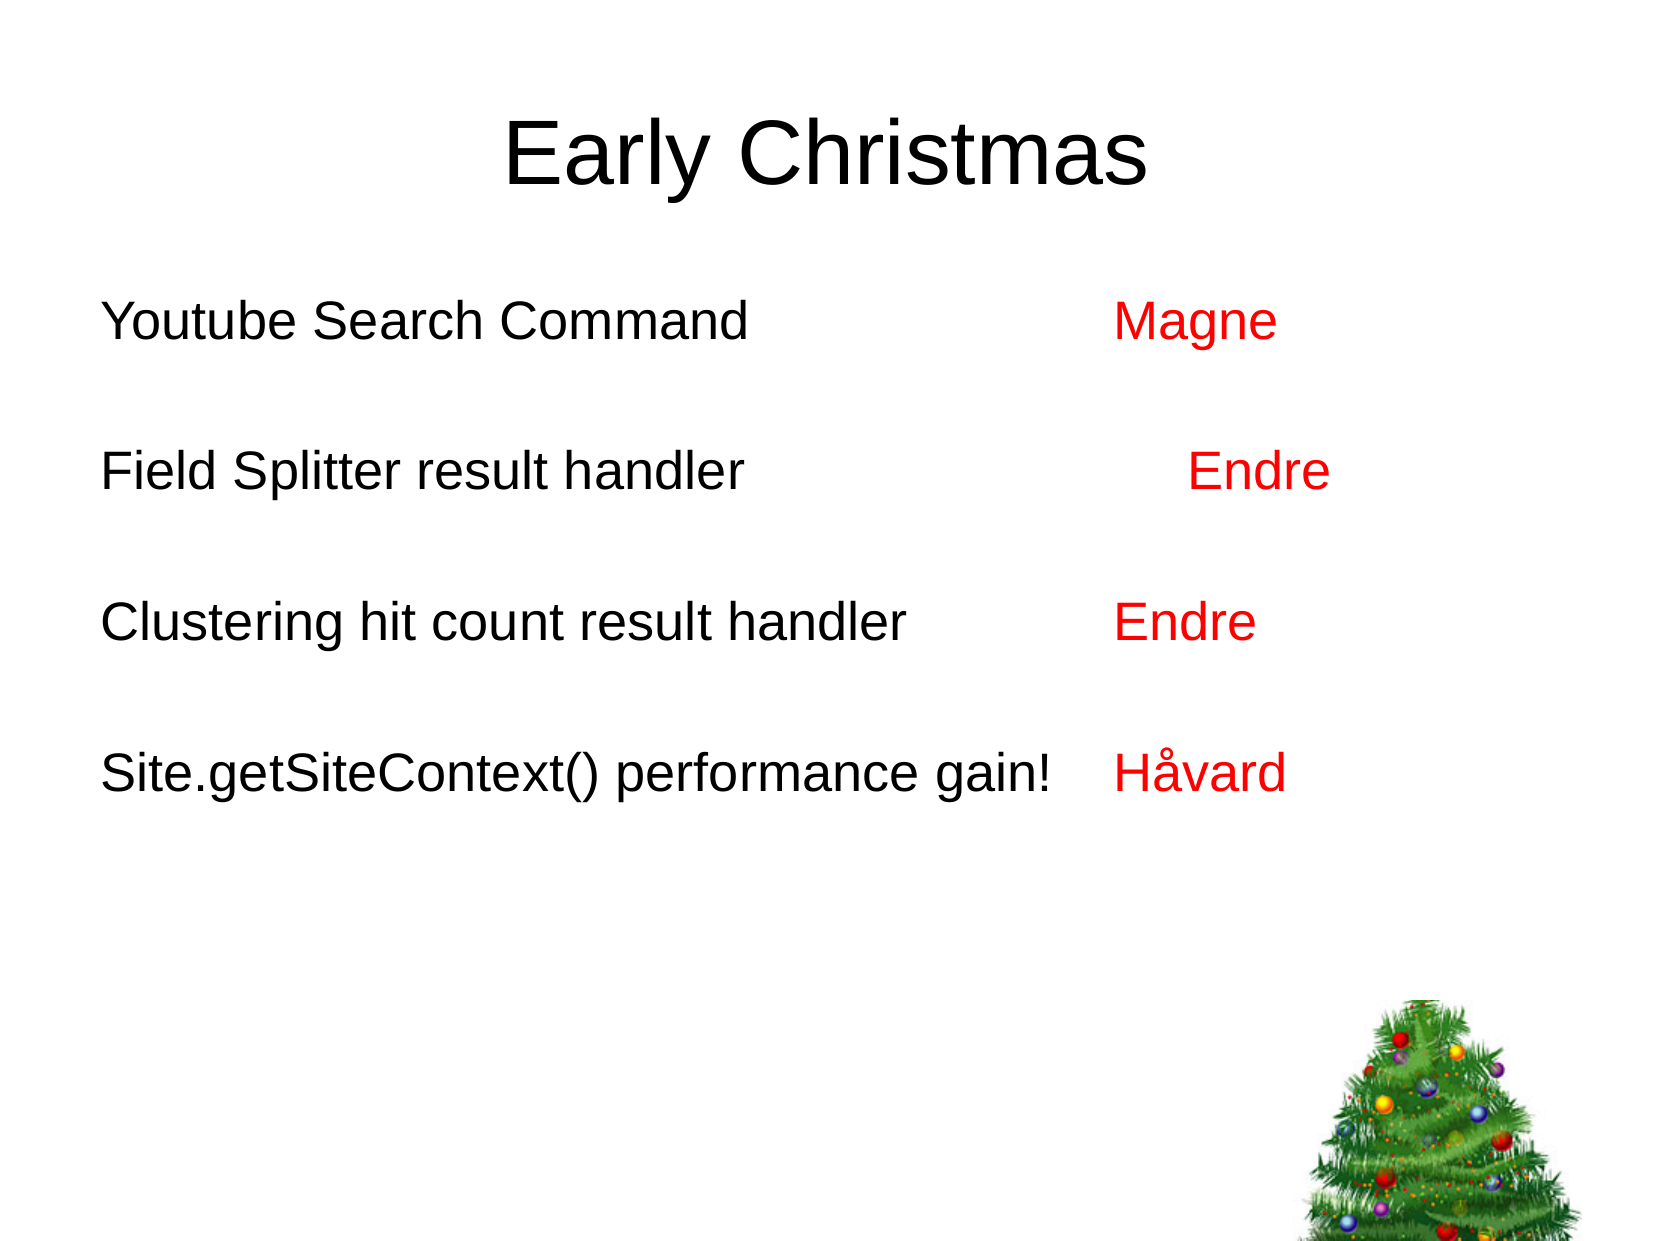

# Early Christmas
Youtube Search Command 					Magne
Field Splitter result handler 						Endre
Clustering hit count result handler 			Endre
Site.getSiteContext() performance gain! 	Håvard